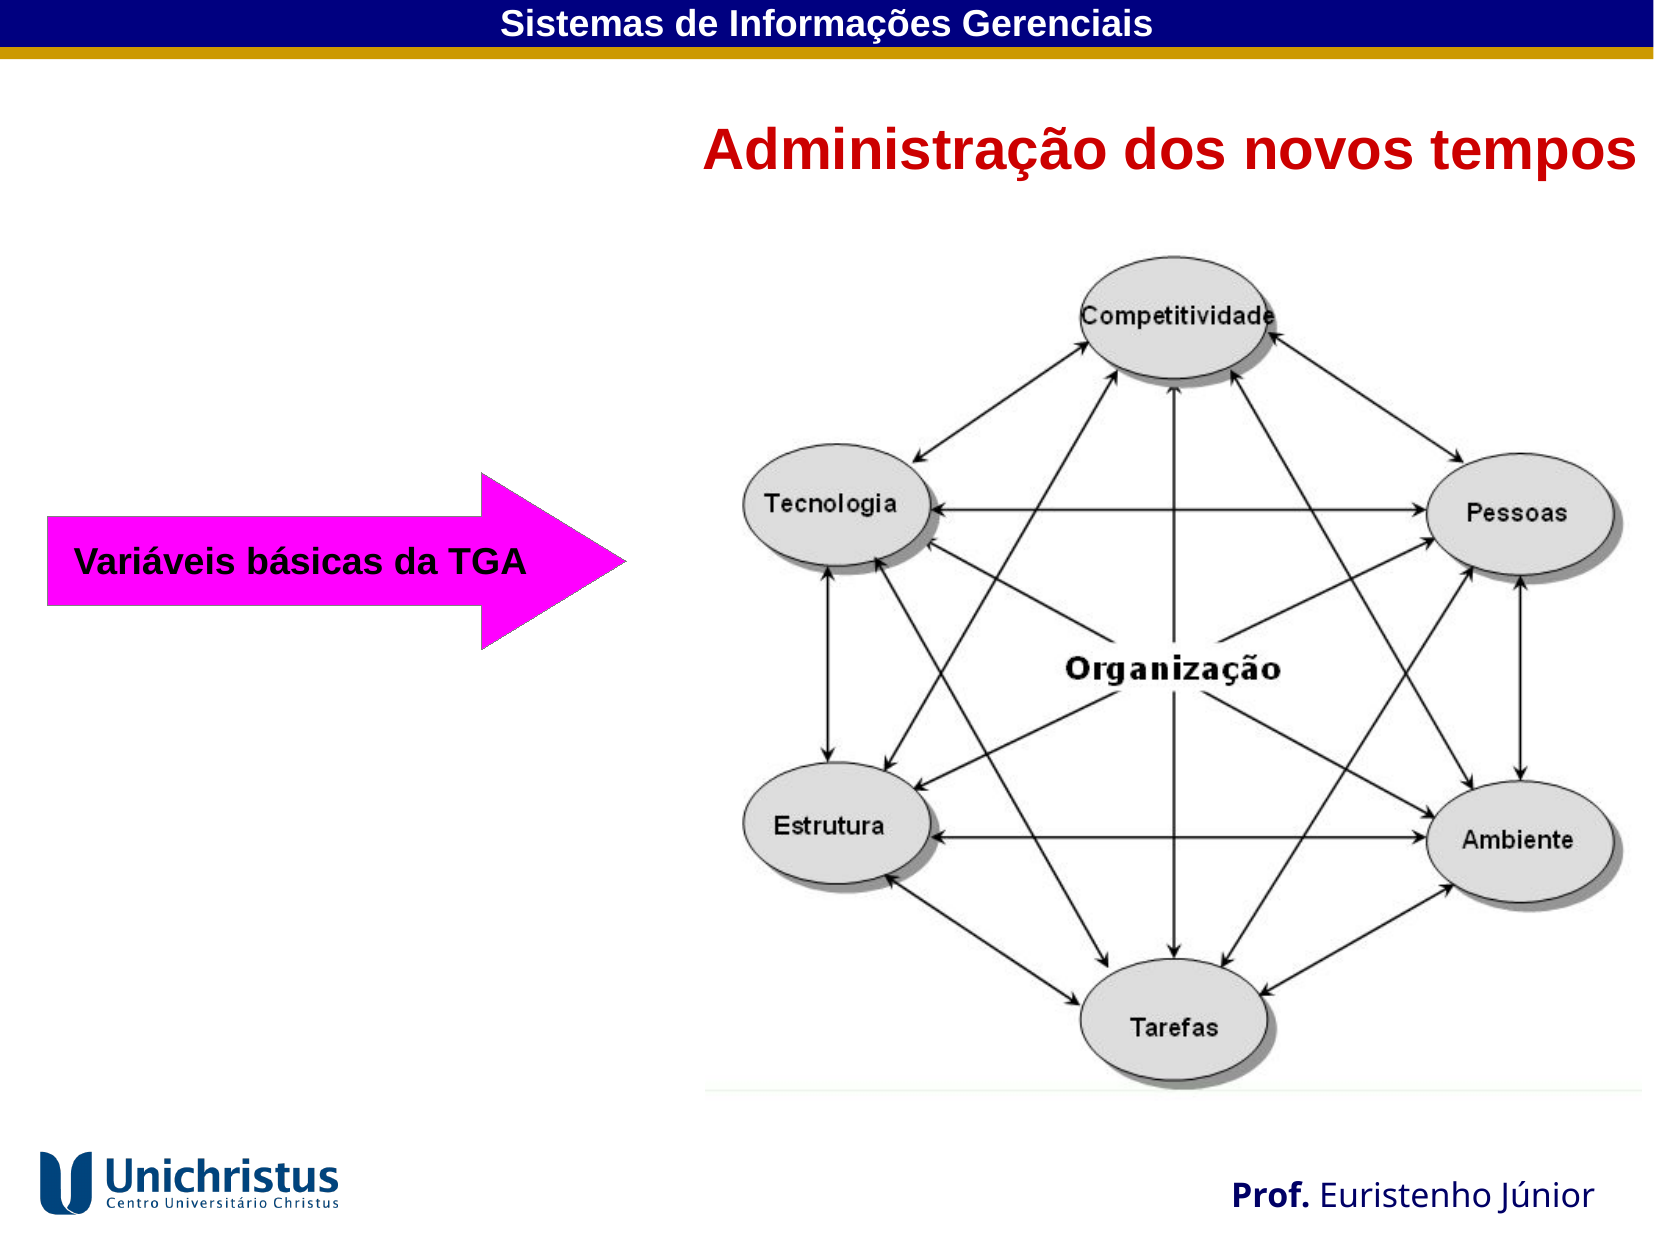

Sistemas de Informações Gerenciais
Administração dos novos tempos
Variáveis básicas da TGA
Prof. Euristenho Júnior